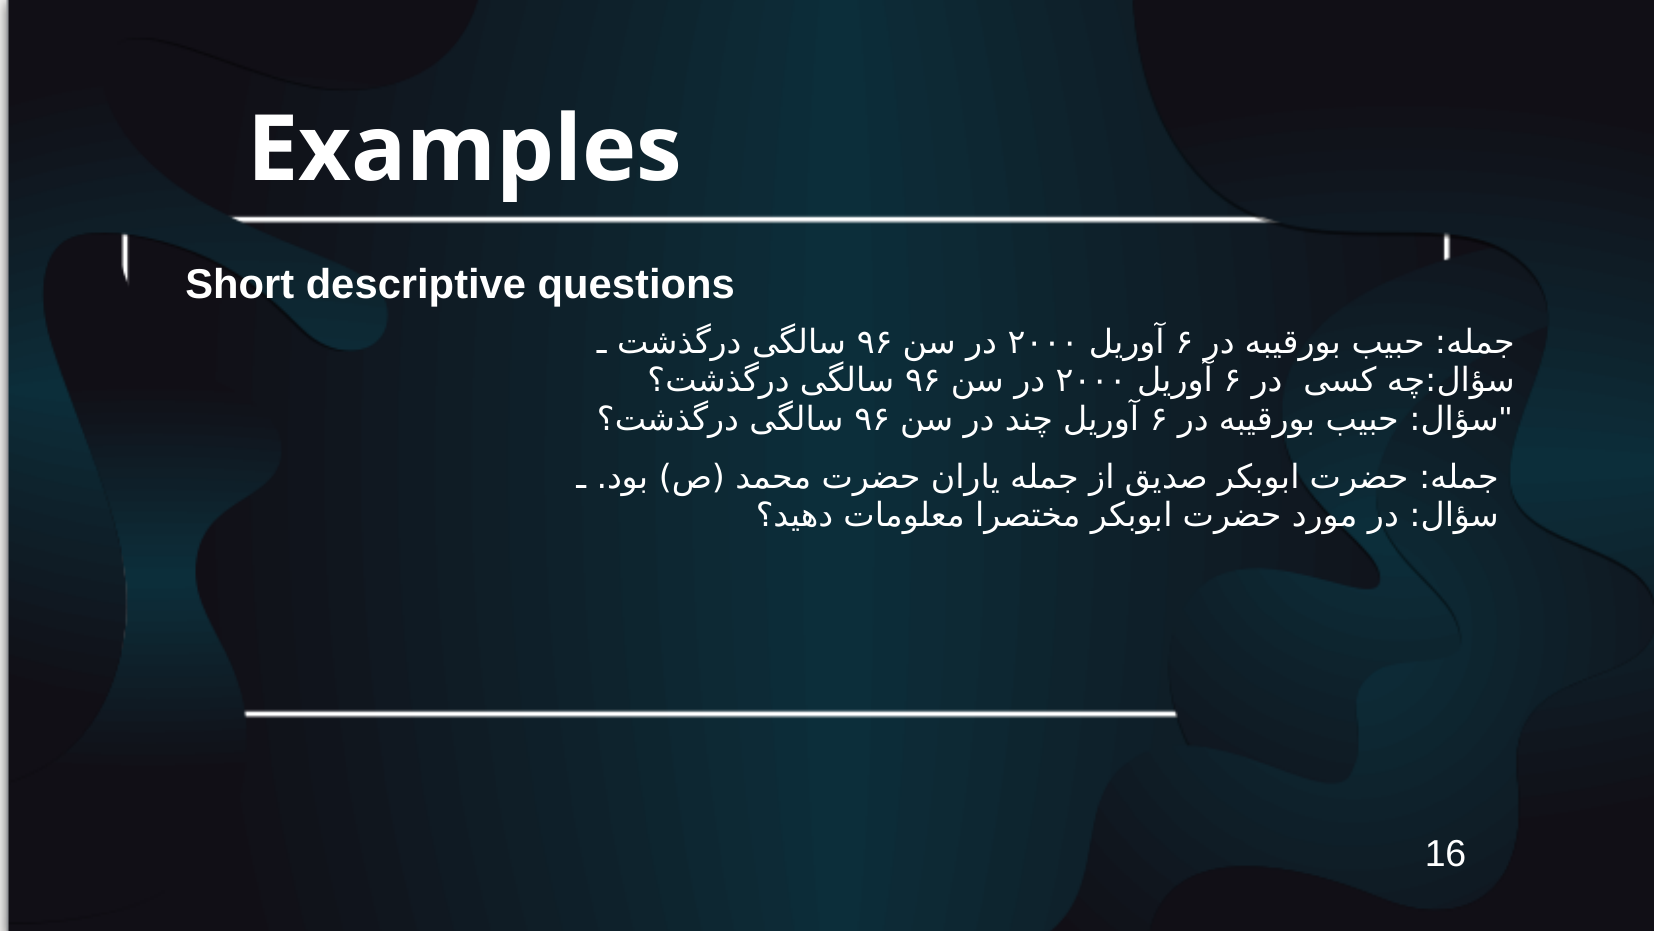

Examples
Short descriptive questions
جمله: حبیب بورقیبه در ۶ آوریل ۲۰۰۰ در سن ۹۶ سالگی درگذشت ـ
سؤال:چه کسی در ۶ آوریل ۲۰۰۰ در سن ۹۶ سالگی درگذشت؟
سؤال: حبیب بورقیبه در ۶ آوریل چند در سن ۹۶ سالگی درگذشت؟"
جمله: حضرت ابوبکر صدیق از جمله یاران حضرت محمد (ص) بود. ـ
سؤال: در مورد حضرت ابوبکر مختصرا معلومات دهید؟
16
17